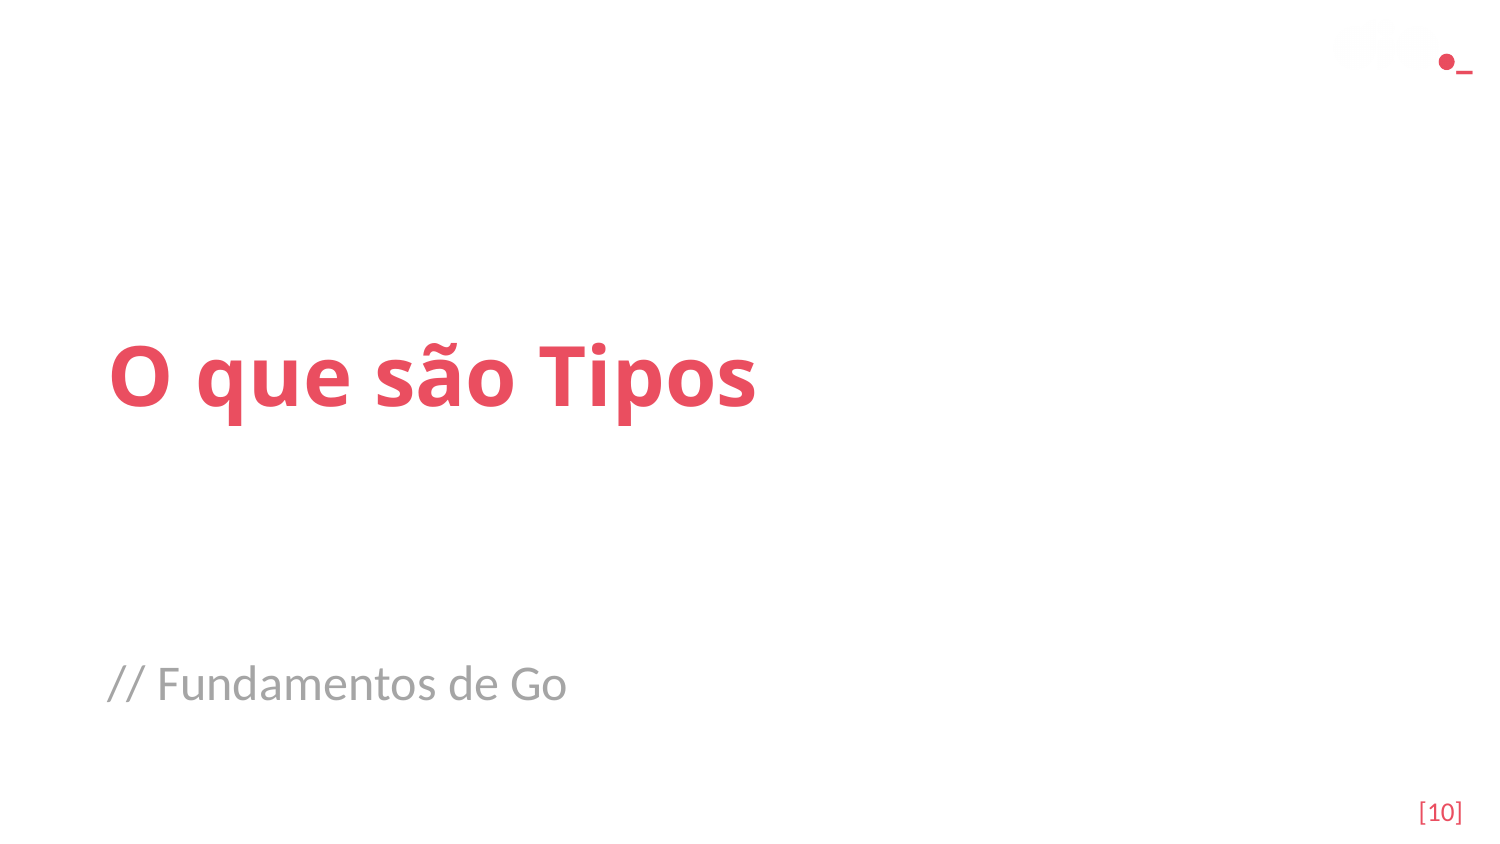

O que são Tipos
// Fundamentos de Go